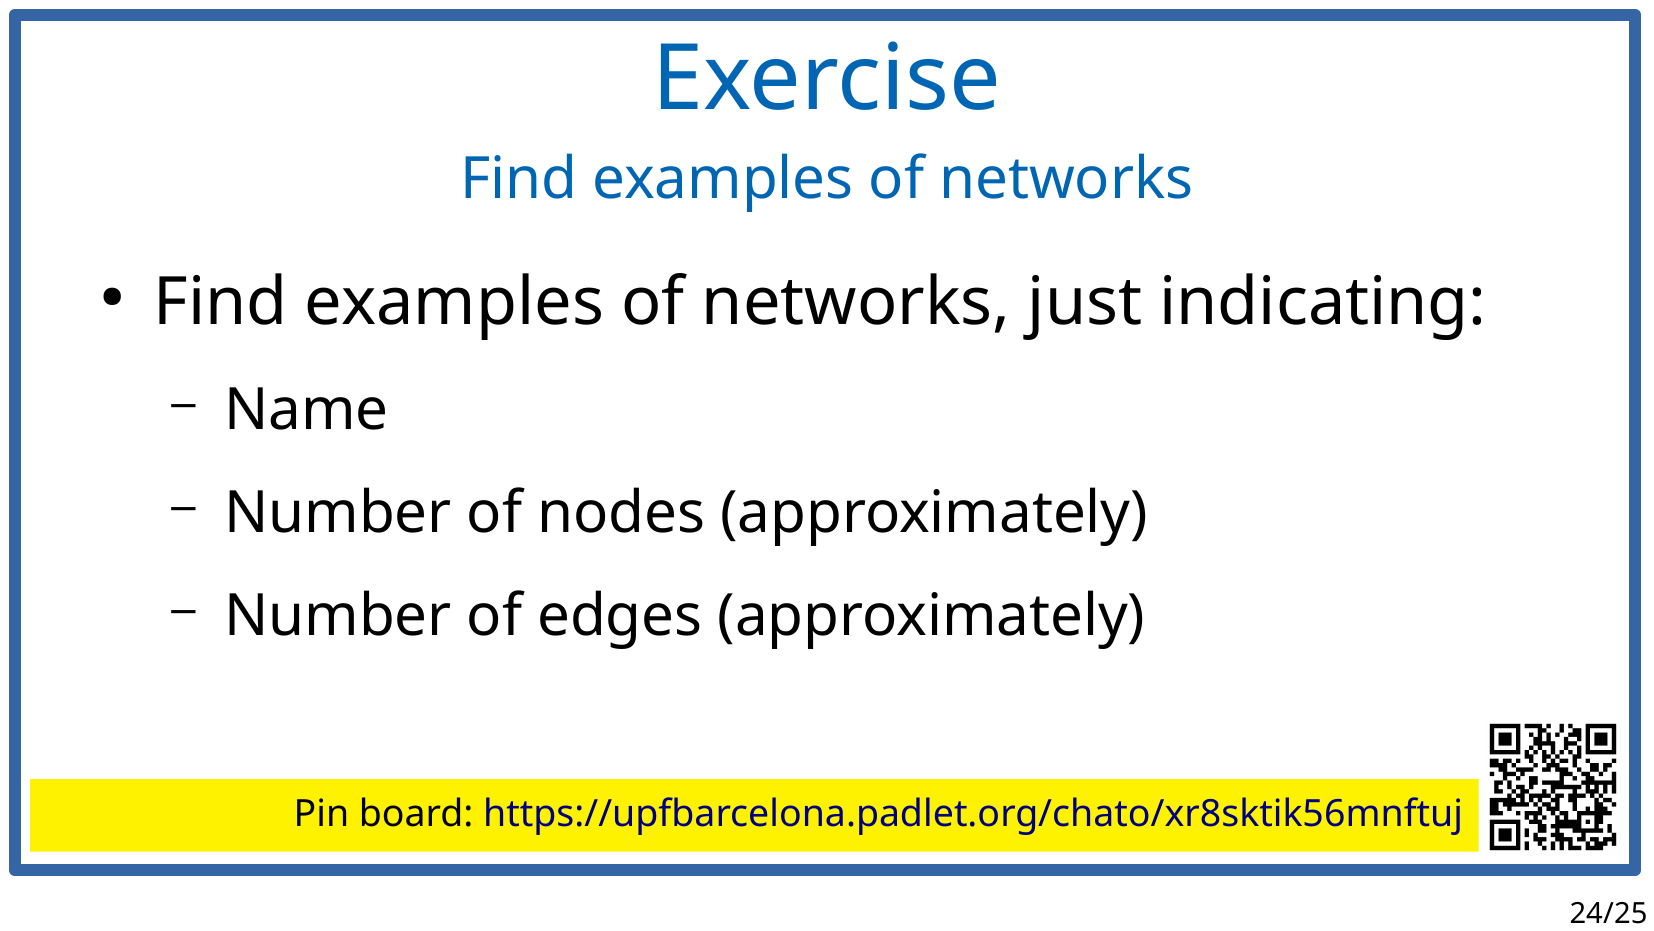

# Exercise Find examples of networks
Find examples of networks, just indicating:
Name
Number of nodes (approximately)
Number of edges (approximately)
Pin board: https://upfbarcelona.padlet.org/chato/xr8sktik56mnftuj
24